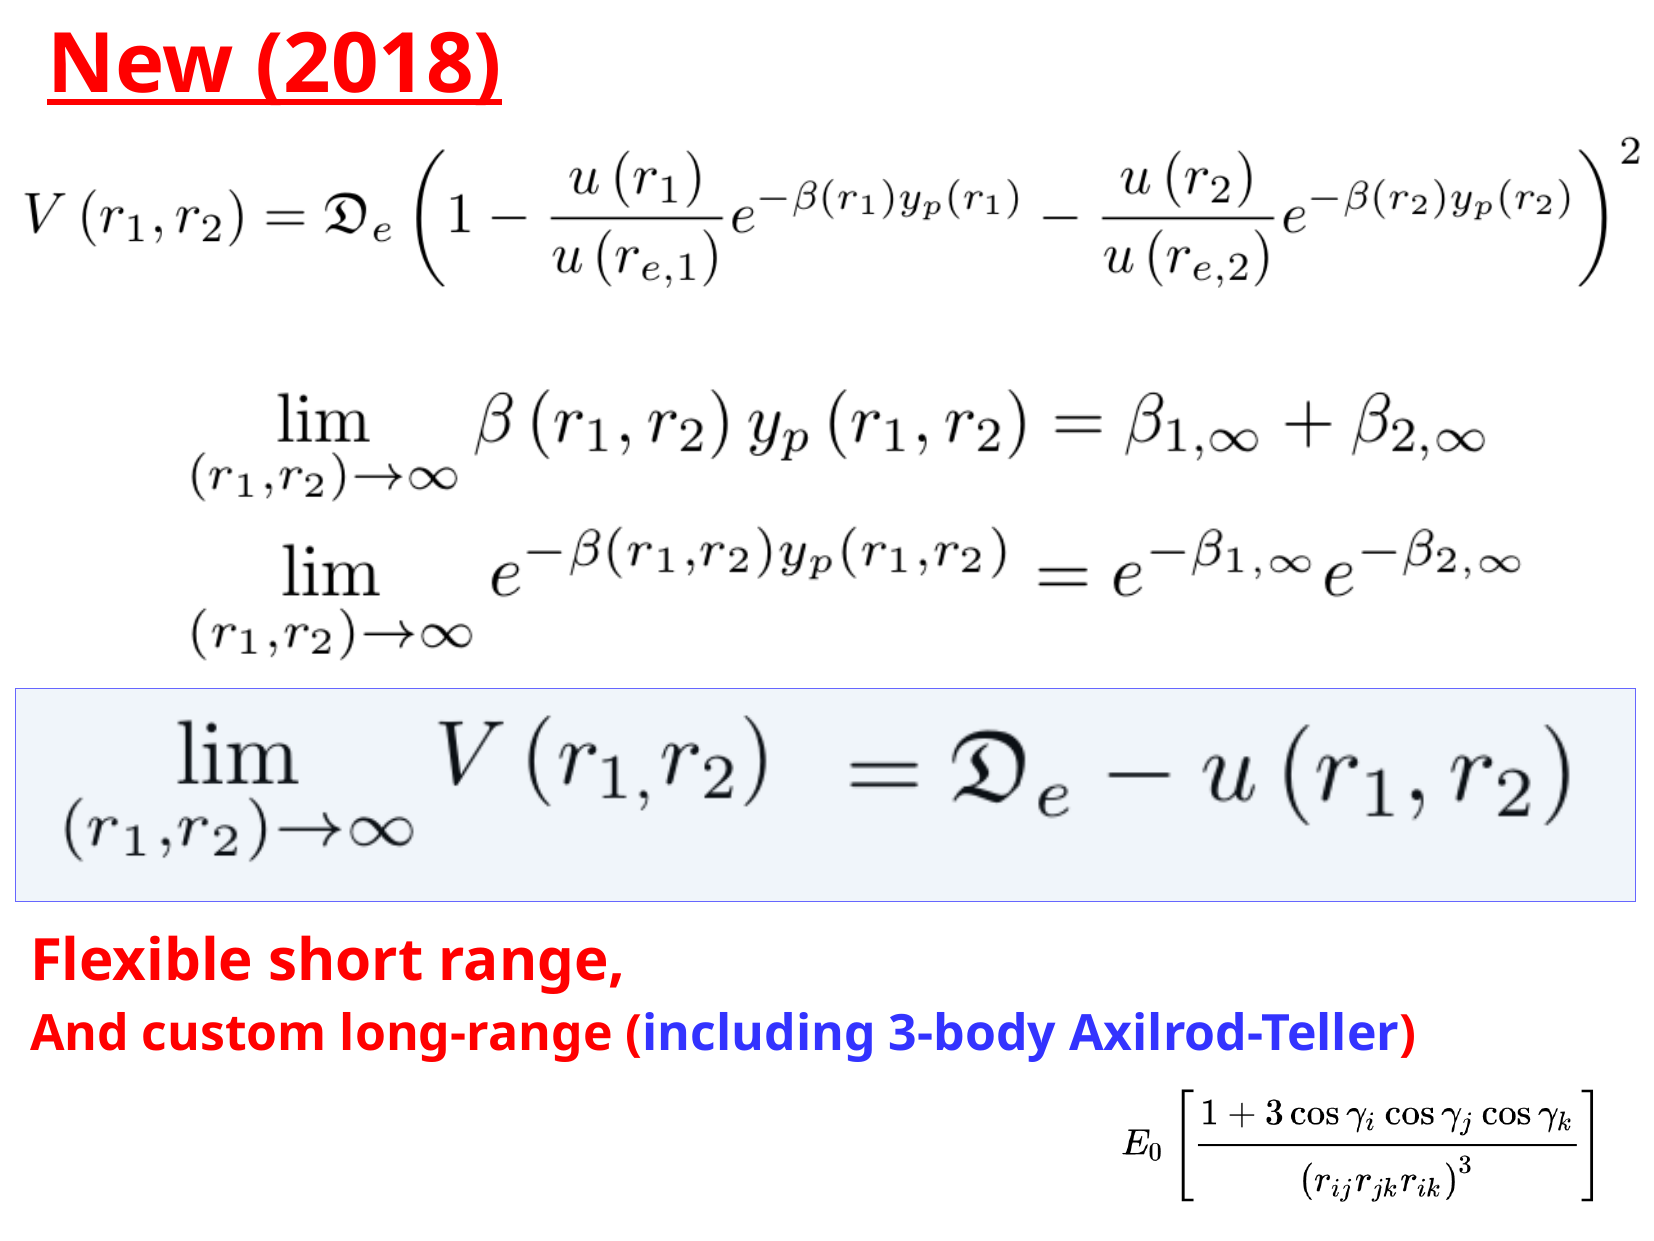

#
New (2018)
Flexible short range,
And custom long-range (including 3-body Axilrod-Teller)